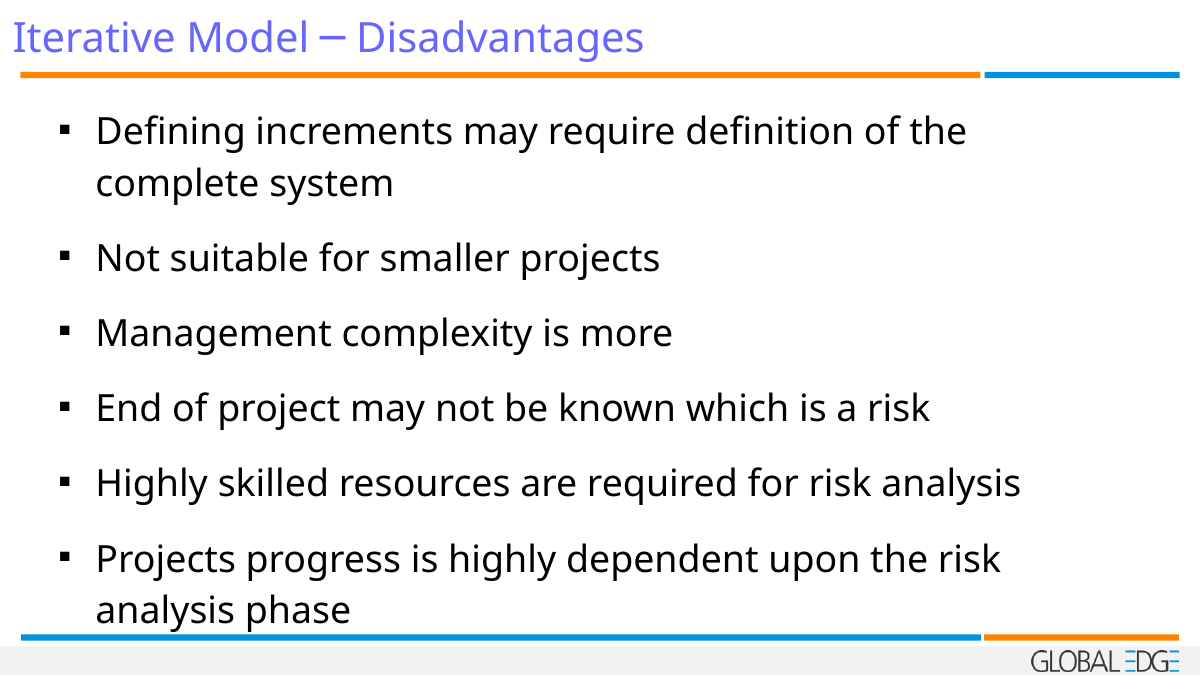

# Iterative Model ─ Disadvantages
Defining increments may require definition of the complete system
Not suitable for smaller projects
Management complexity is more
End of project may not be known which is a risk
Highly skilled resources are required for risk analysis
Projects progress is highly dependent upon the risk analysis phase